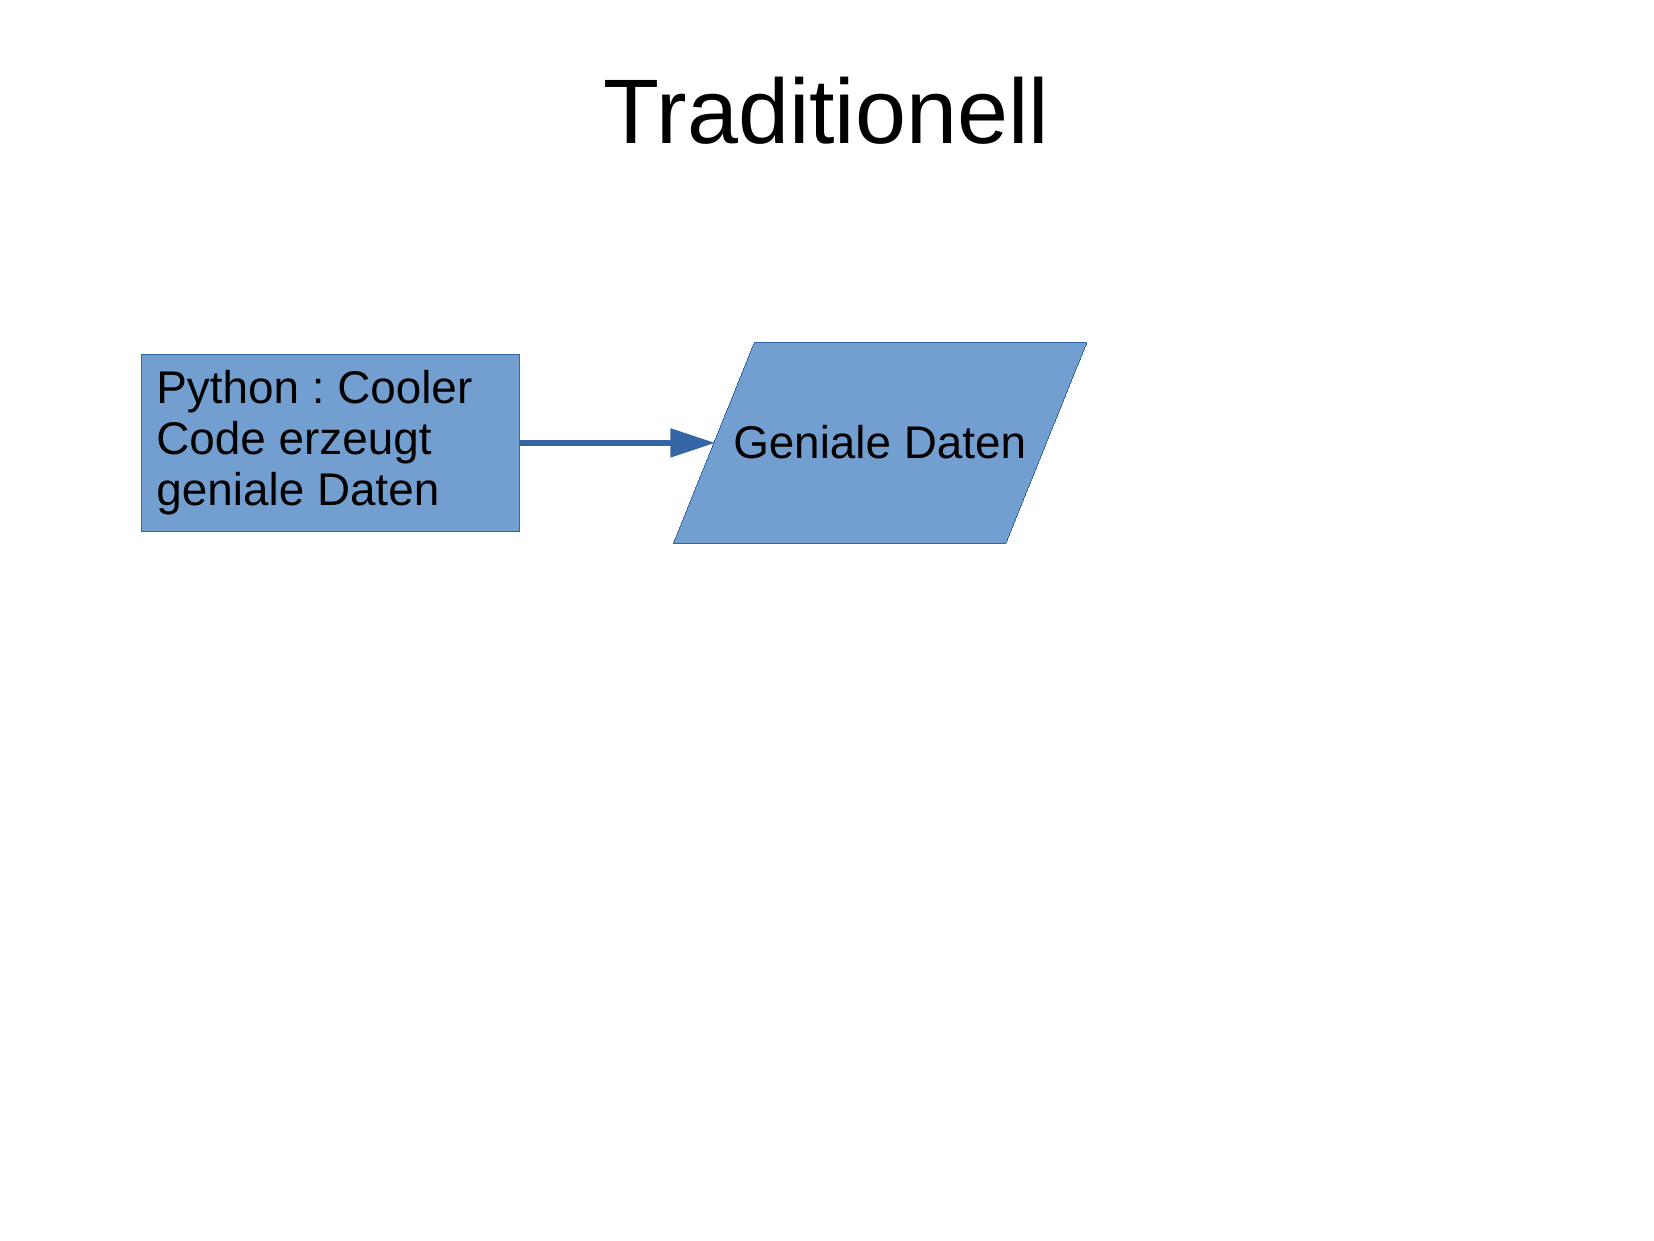

# Traditionell
Geniale Daten
Python : Cooler
Code erzeugt
geniale Daten